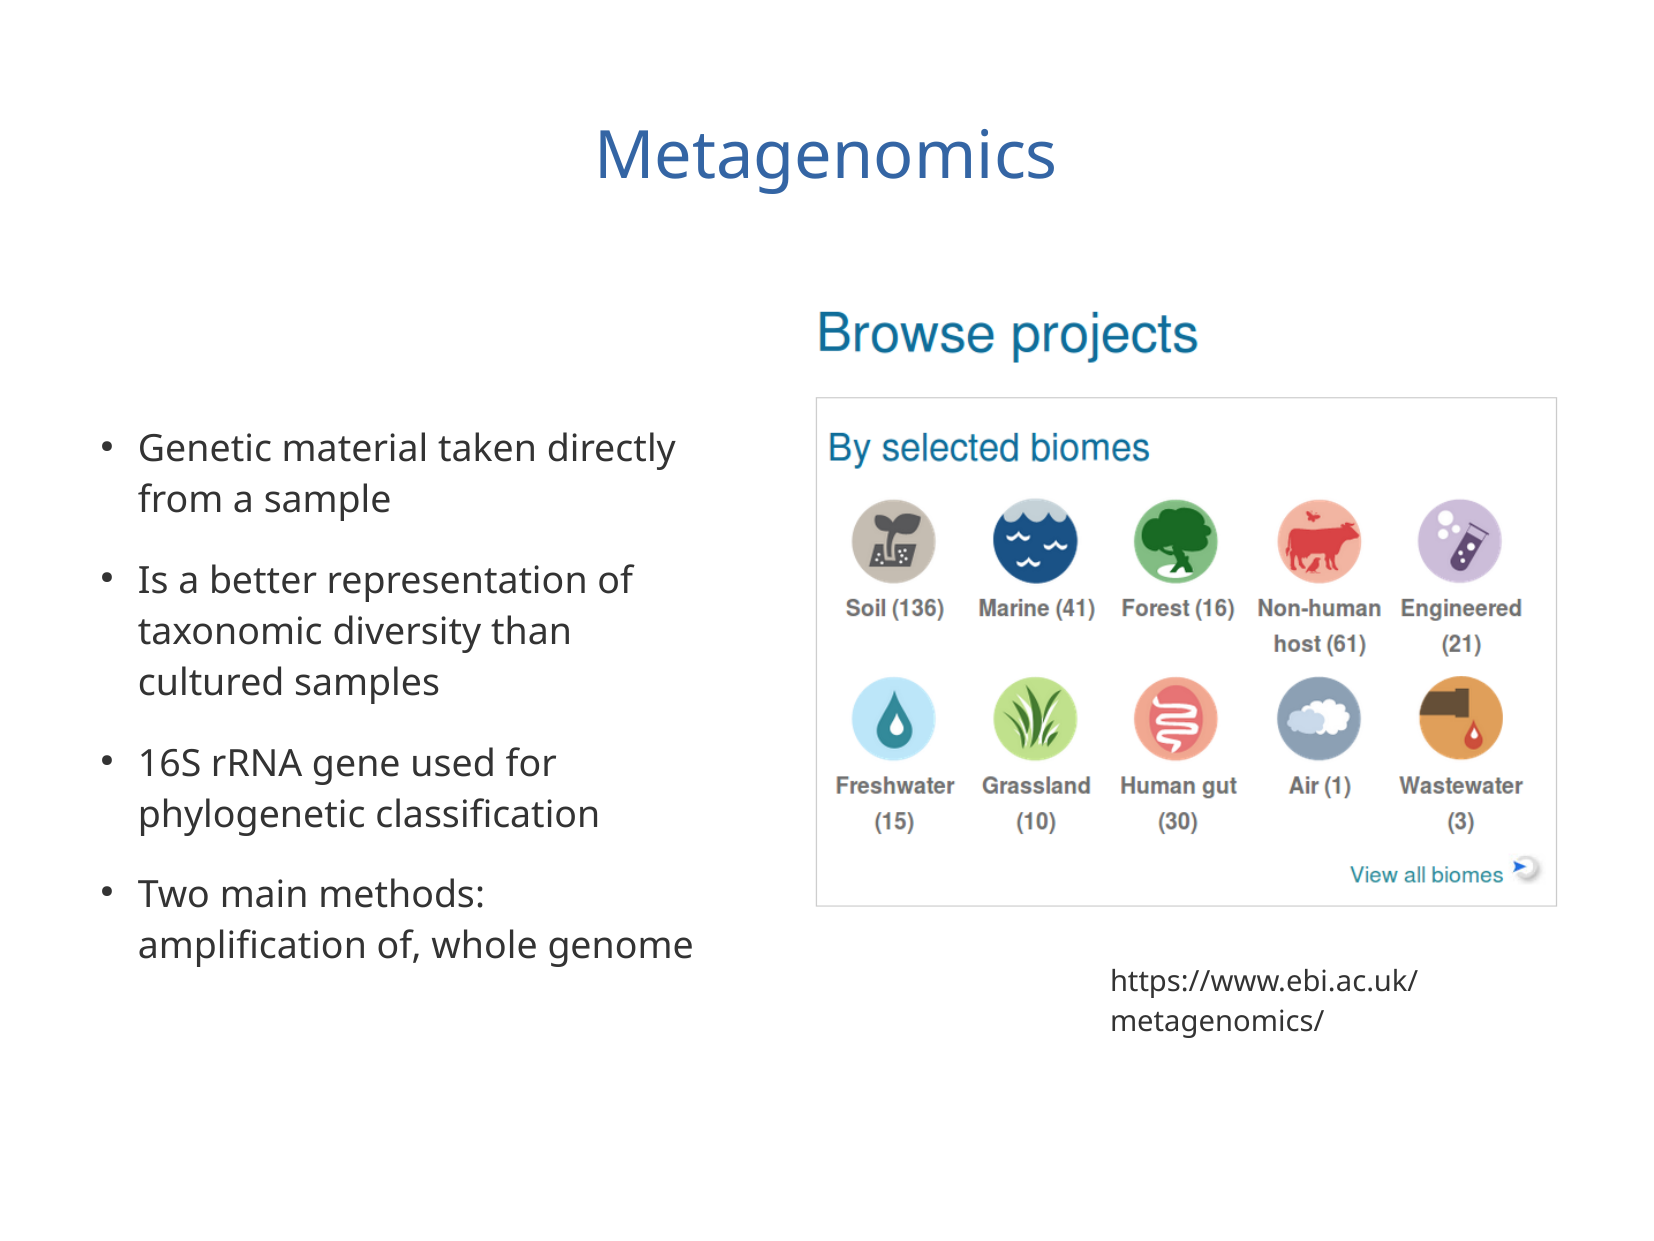

# Metagenomics
Genetic material taken directly from a sample
Is a better representation of taxonomic diversity than cultured samples
16S rRNA gene used for phylogenetic classification
Two main methods: amplification of, whole genome
https://www.ebi.ac.uk/metagenomics/